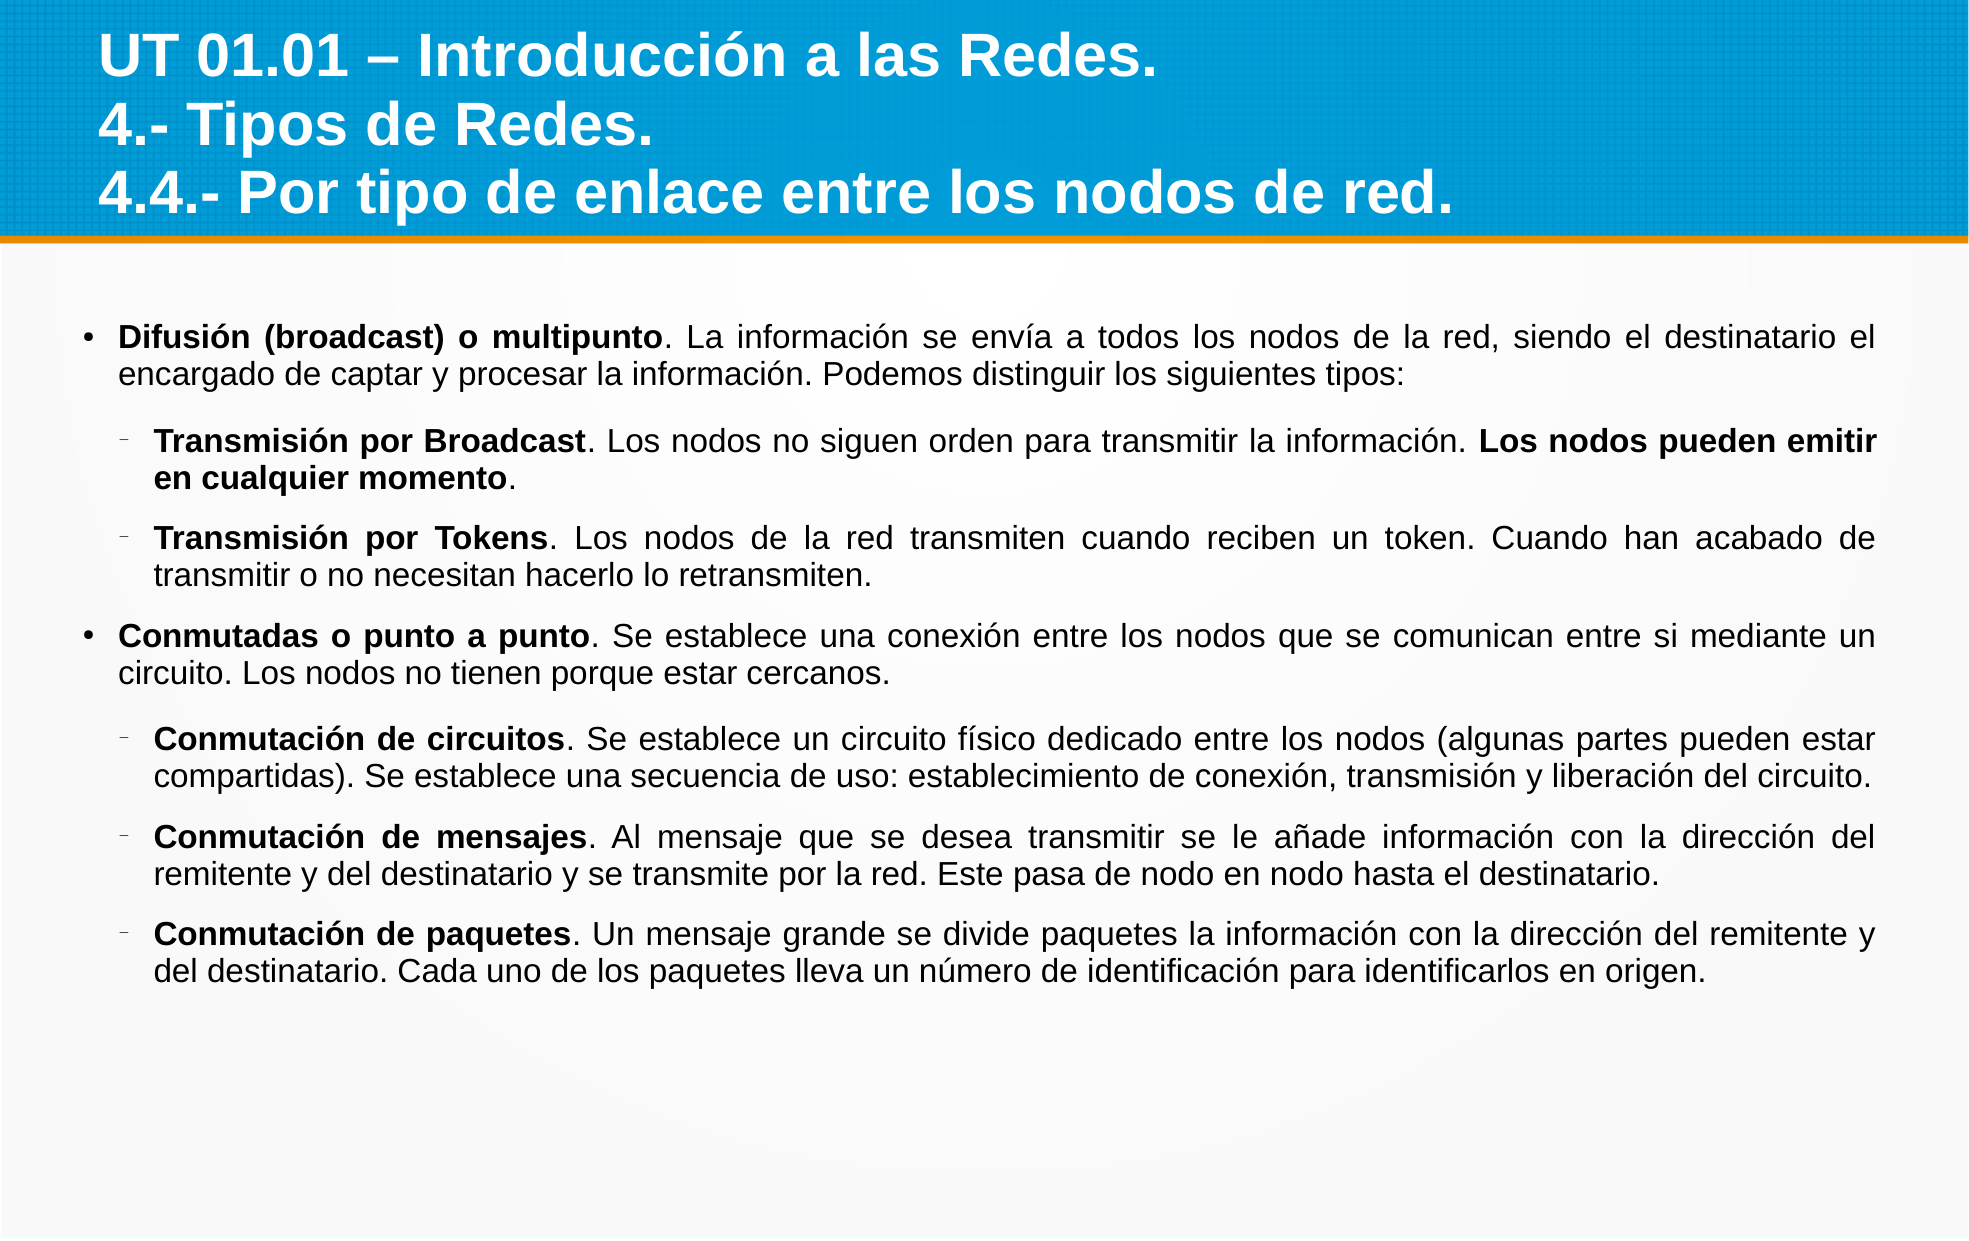

# UT 01.01 – Introducción a las Redes. 4.- Tipos de Redes. 4.4.- Por tipo de enlace entre los nodos de red.
Difusión (broadcast) o multipunto. La información se envía a todos los nodos de la red, siendo el destinatario el encargado de captar y procesar la información. Podemos distinguir los siguientes tipos:
Transmisión por Broadcast. Los nodos no siguen orden para transmitir la información. Los nodos pueden emitir en cualquier momento.
Transmisión por Tokens. Los nodos de la red transmiten cuando reciben un token. Cuando han acabado de transmitir o no necesitan hacerlo lo retransmiten.
Conmutadas o punto a punto. Se establece una conexión entre los nodos que se comunican entre si mediante un circuito. Los nodos no tienen porque estar cercanos.
Conmutación de circuitos. Se establece un circuito físico dedicado entre los nodos (algunas partes pueden estar compartidas). Se establece una secuencia de uso: establecimiento de conexión, transmisión y liberación del circuito.
Conmutación de mensajes. Al mensaje que se desea transmitir se le añade información con la dirección del remitente y del destinatario y se transmite por la red. Este pasa de nodo en nodo hasta el destinatario.
Conmutación de paquetes. Un mensaje grande se divide paquetes la información con la dirección del remitente y del destinatario. Cada uno de los paquetes lleva un número de identificación para identificarlos en origen.